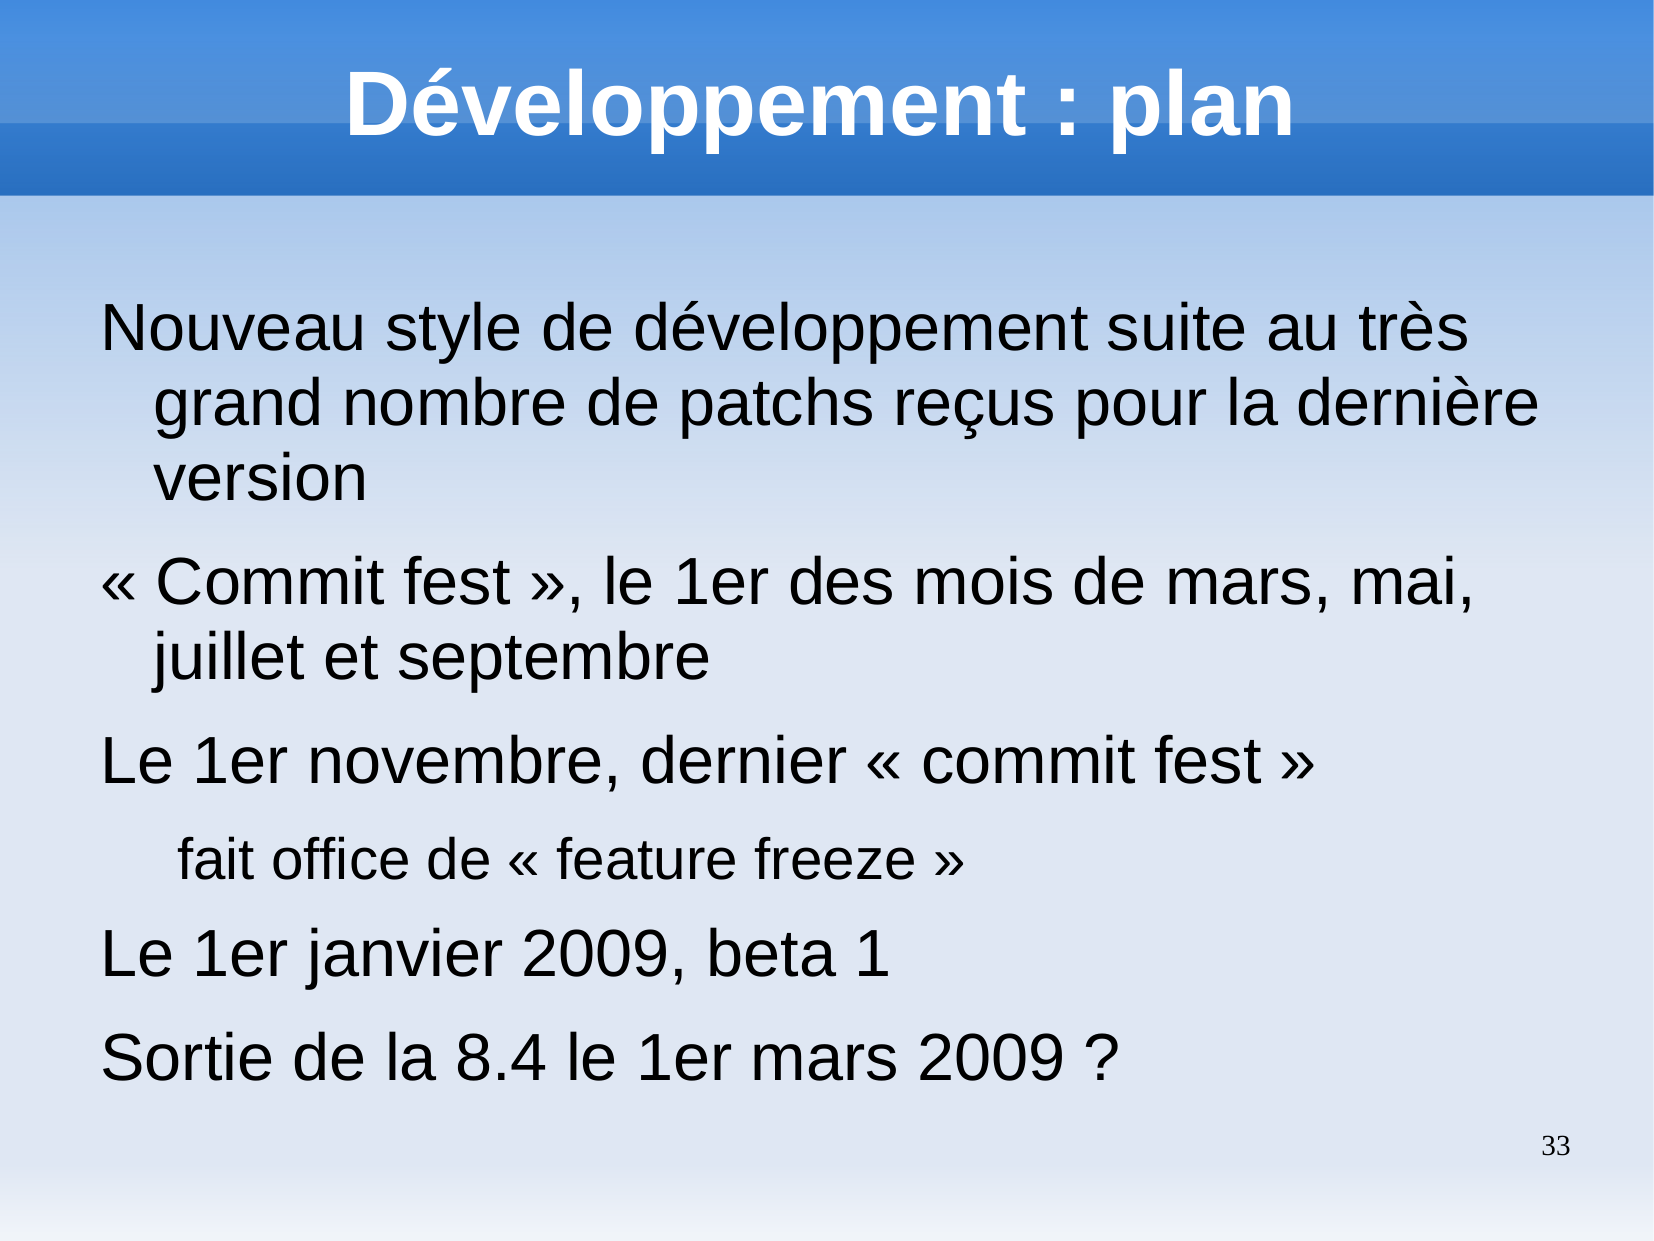

# Développement : plan
Nouveau style de développement suite au très grand nombre de patchs reçus pour la dernière version
« Commit fest », le 1er des mois de mars, mai, juillet et septembre
Le 1er novembre, dernier « commit fest »
fait office de « feature freeze »
Le 1er janvier 2009, beta 1
Sortie de la 8.4 le 1er mars 2009 ?
33